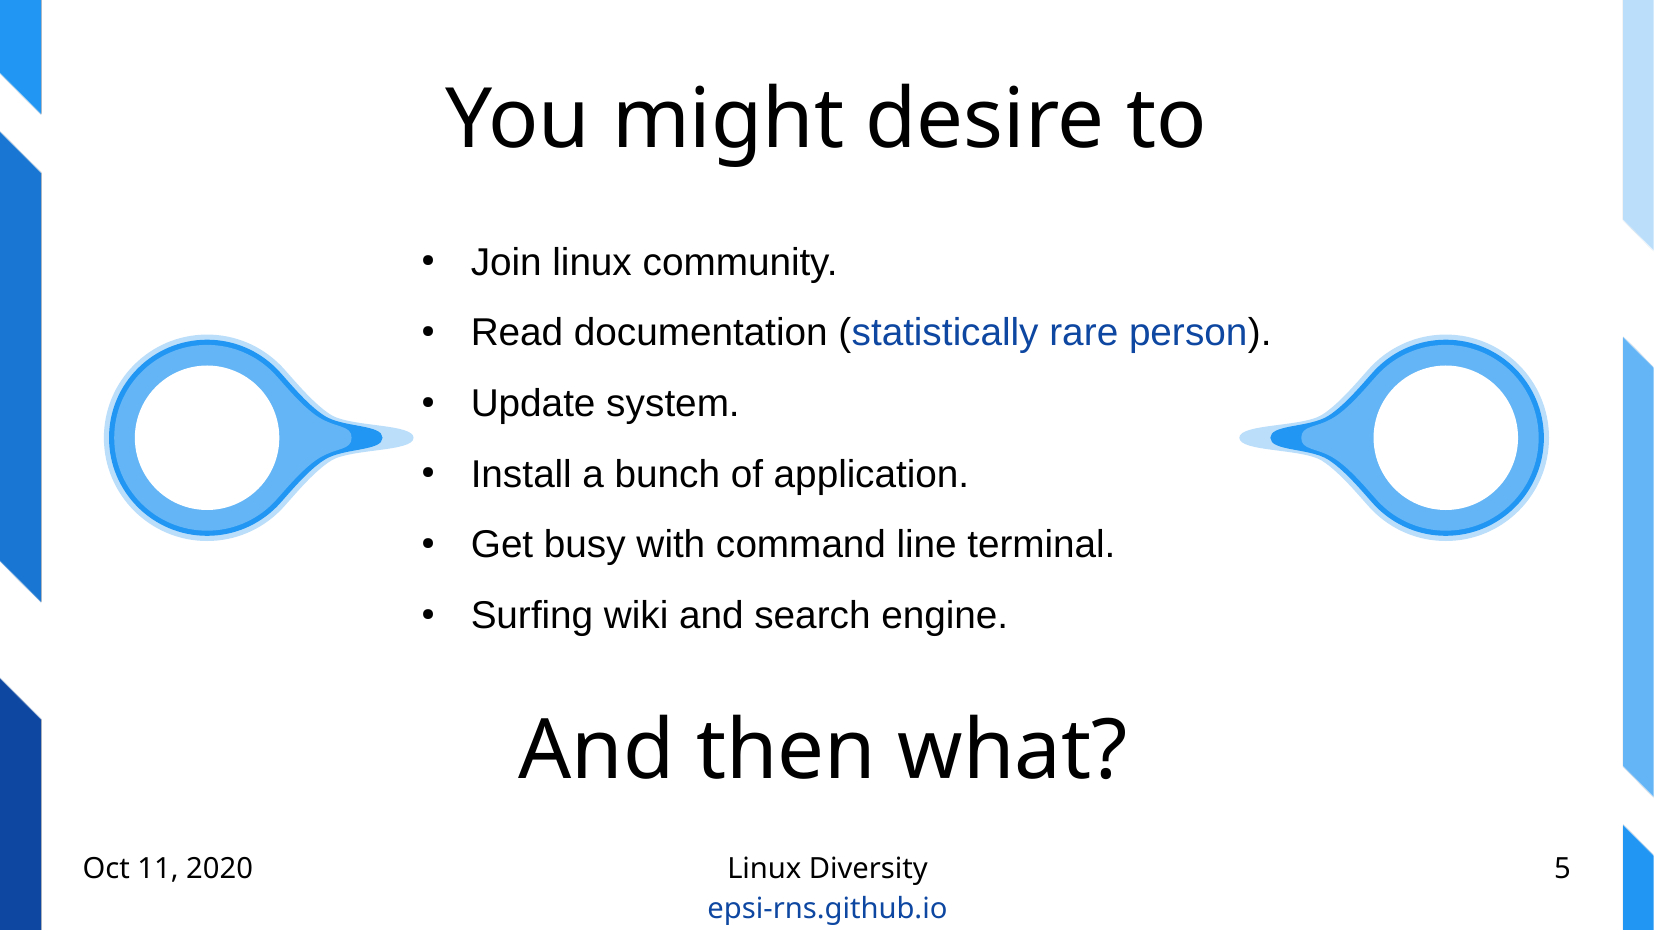

# You might desire to
Join linux community.
Read documentation (statistically rare person).
Update system.
Install a bunch of application.
Get busy with command line terminal.
Surfing wiki and search engine.
And then what?
Oct 11, 2020
Linux Diversity
5